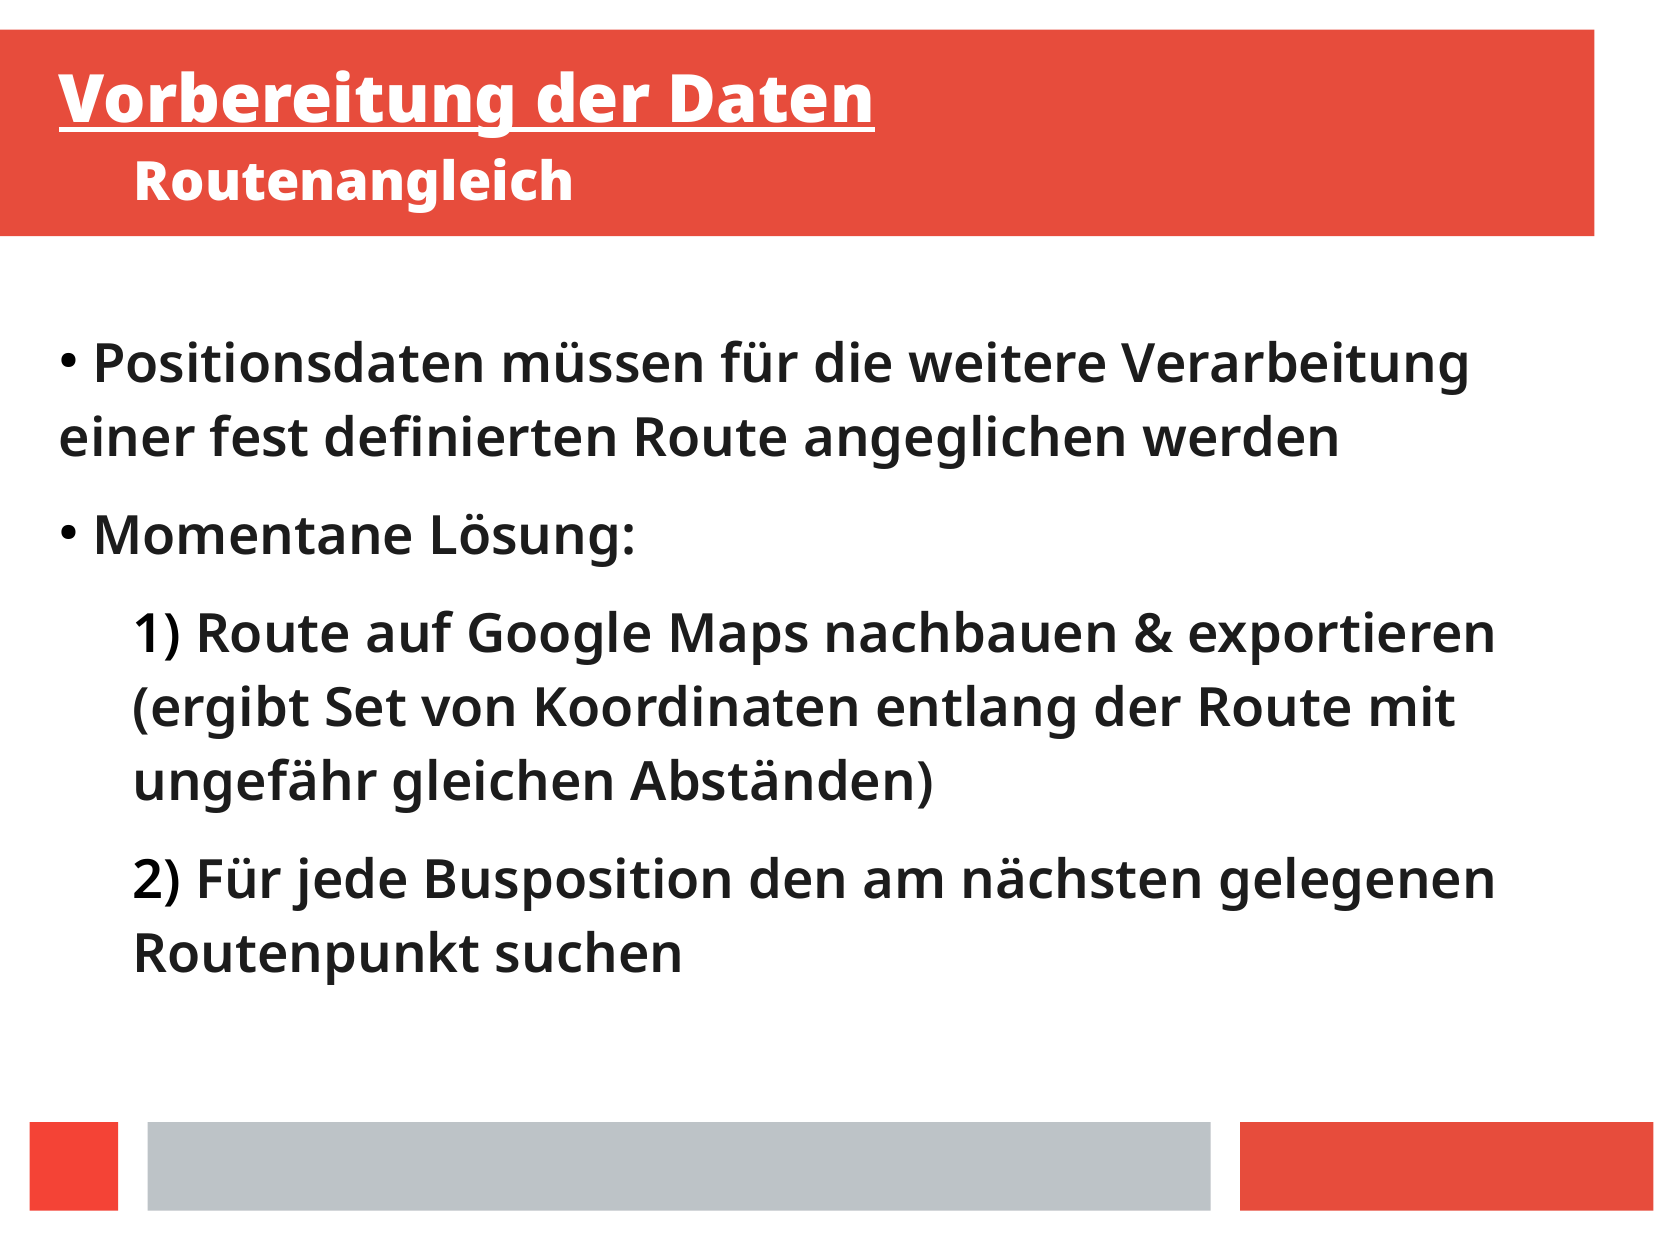

# Vorbereitung der Daten Routenangleich
 Positionsdaten müssen für die weitere Verarbeitung einer fest definierten Route angeglichen werden
 Momentane Lösung:
 Route auf Google Maps nachbauen & exportieren (ergibt Set von Koordinaten entlang der Route mit ungefähr gleichen Abständen)
 Für jede Busposition den am nächsten gelegenen Routenpunkt suchen